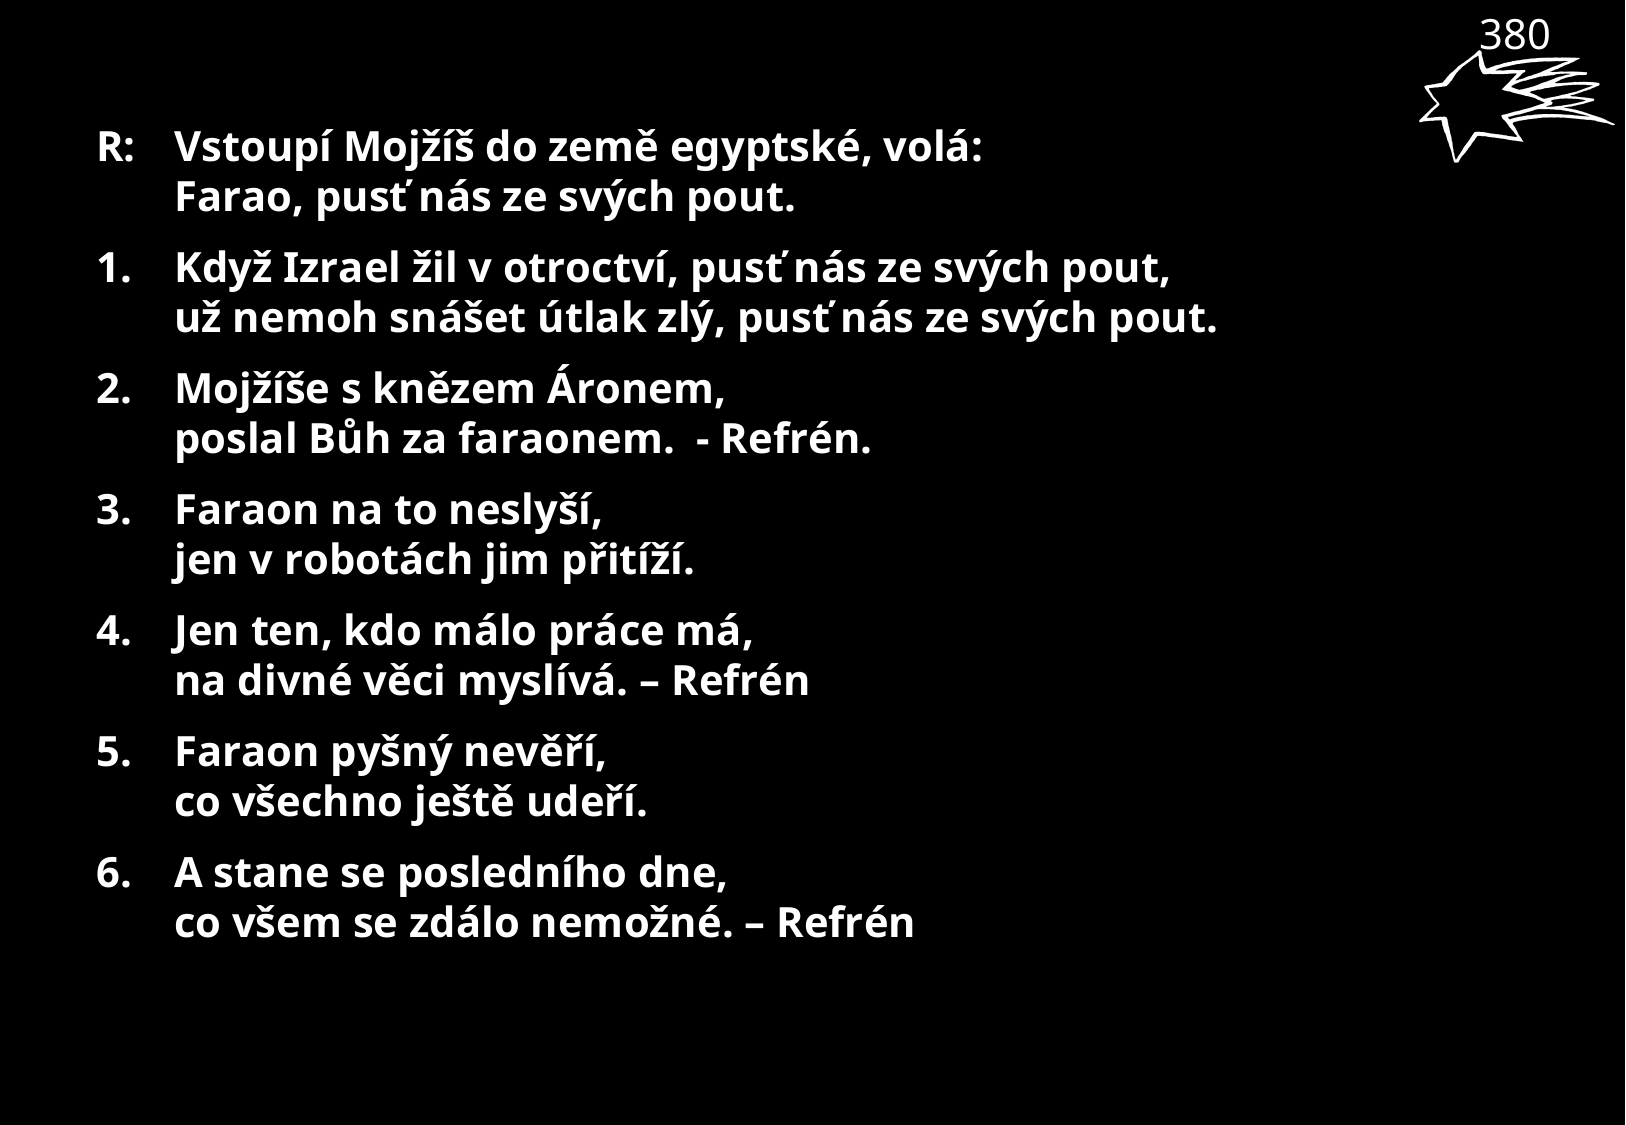

380
# R: 	Vstoupí Mojžíš do země egyptské, volá: Farao, pusť nás ze svých pout.
1.	Když Izrael žil v otroctví, pusť nás ze svých pout,
už nemoh snášet útlak zlý, pusť nás ze svých pout.
2.	Mojžíše s knězem Áronem,
poslal Bůh za faraonem. - Refrén.
3.	Faraon na to neslyší,
jen v robotách jim přitíží.
4.	Jen ten, kdo málo práce má,
na divné věci myslívá. – Refrén
5.	Faraon pyšný nevěří,
co všechno ještě udeří.
6.	A stane se posledního dne,
co všem se zdálo nemožné. – Refrén